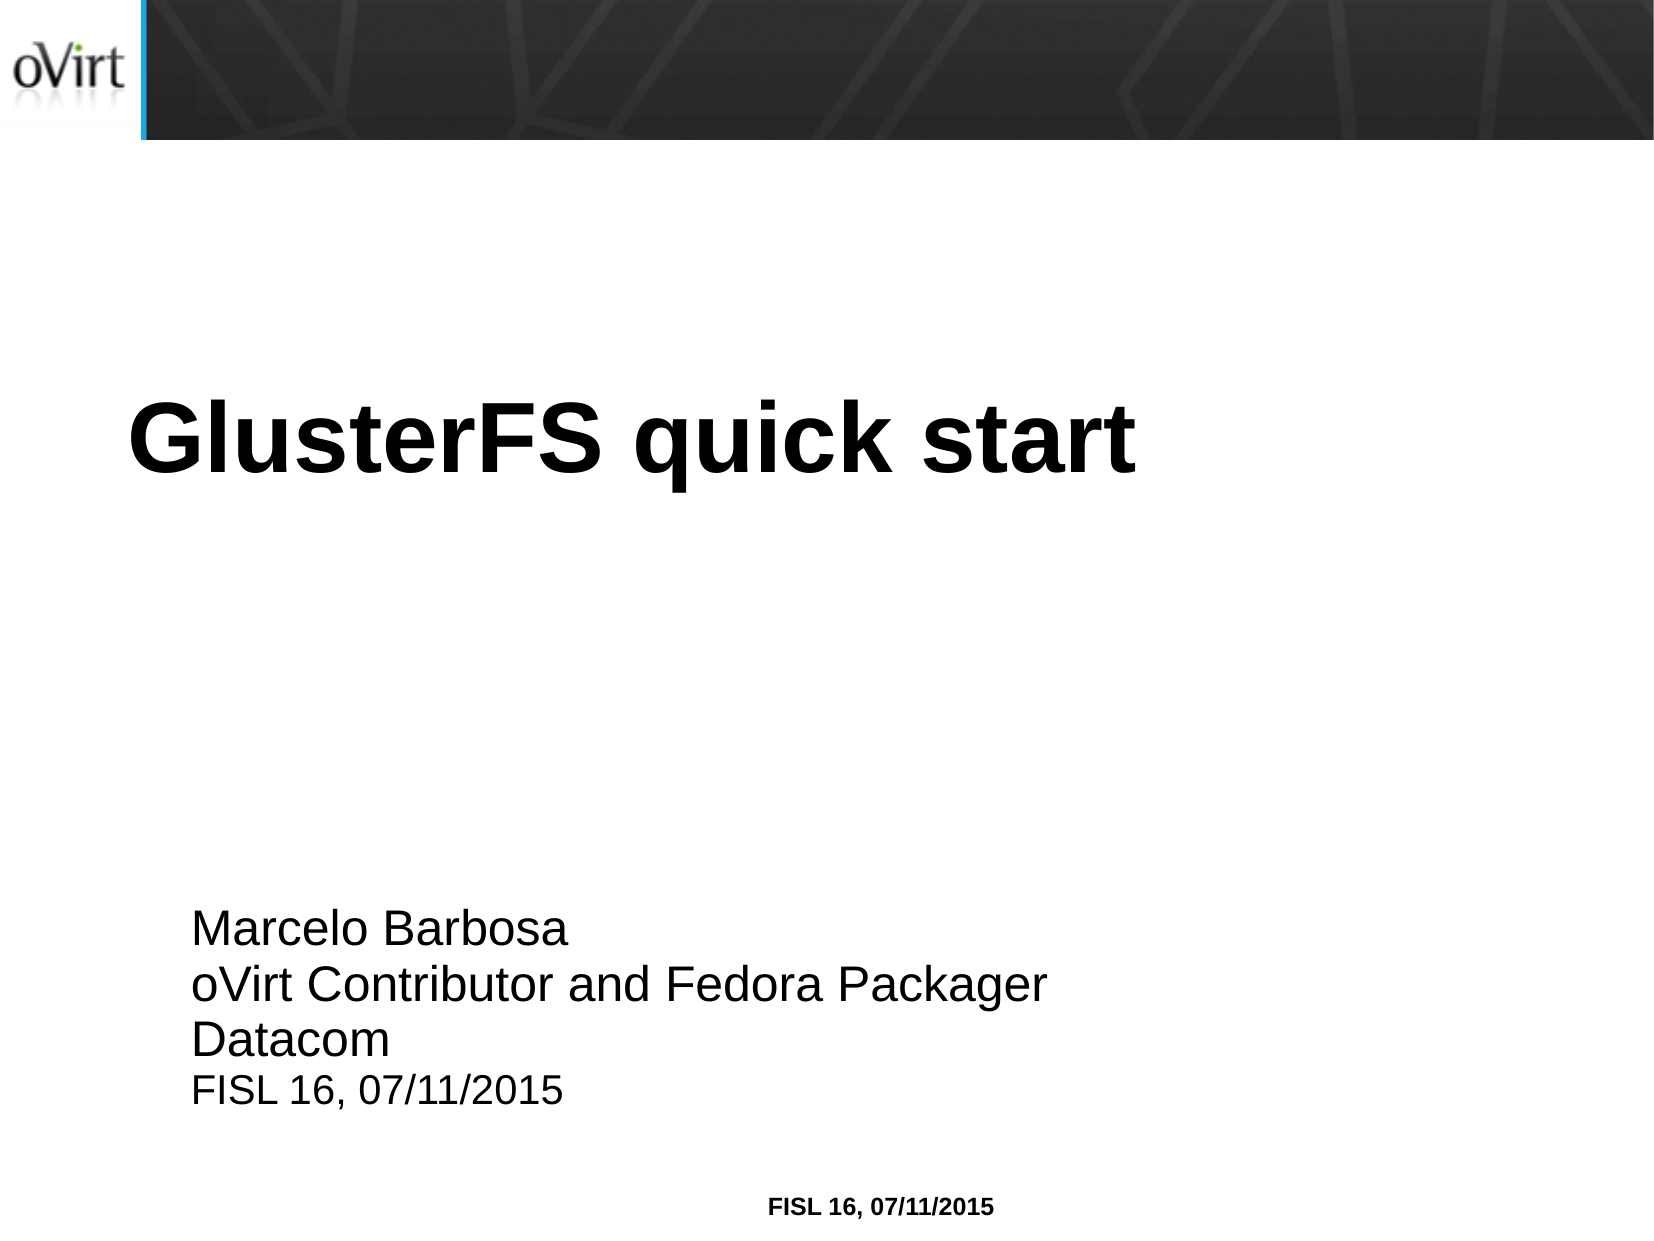

GlusterFS quick start
Marcelo Barbosa
oVirt Contributor and Fedora Packager
Datacom
FISL 16, 07/11/2015